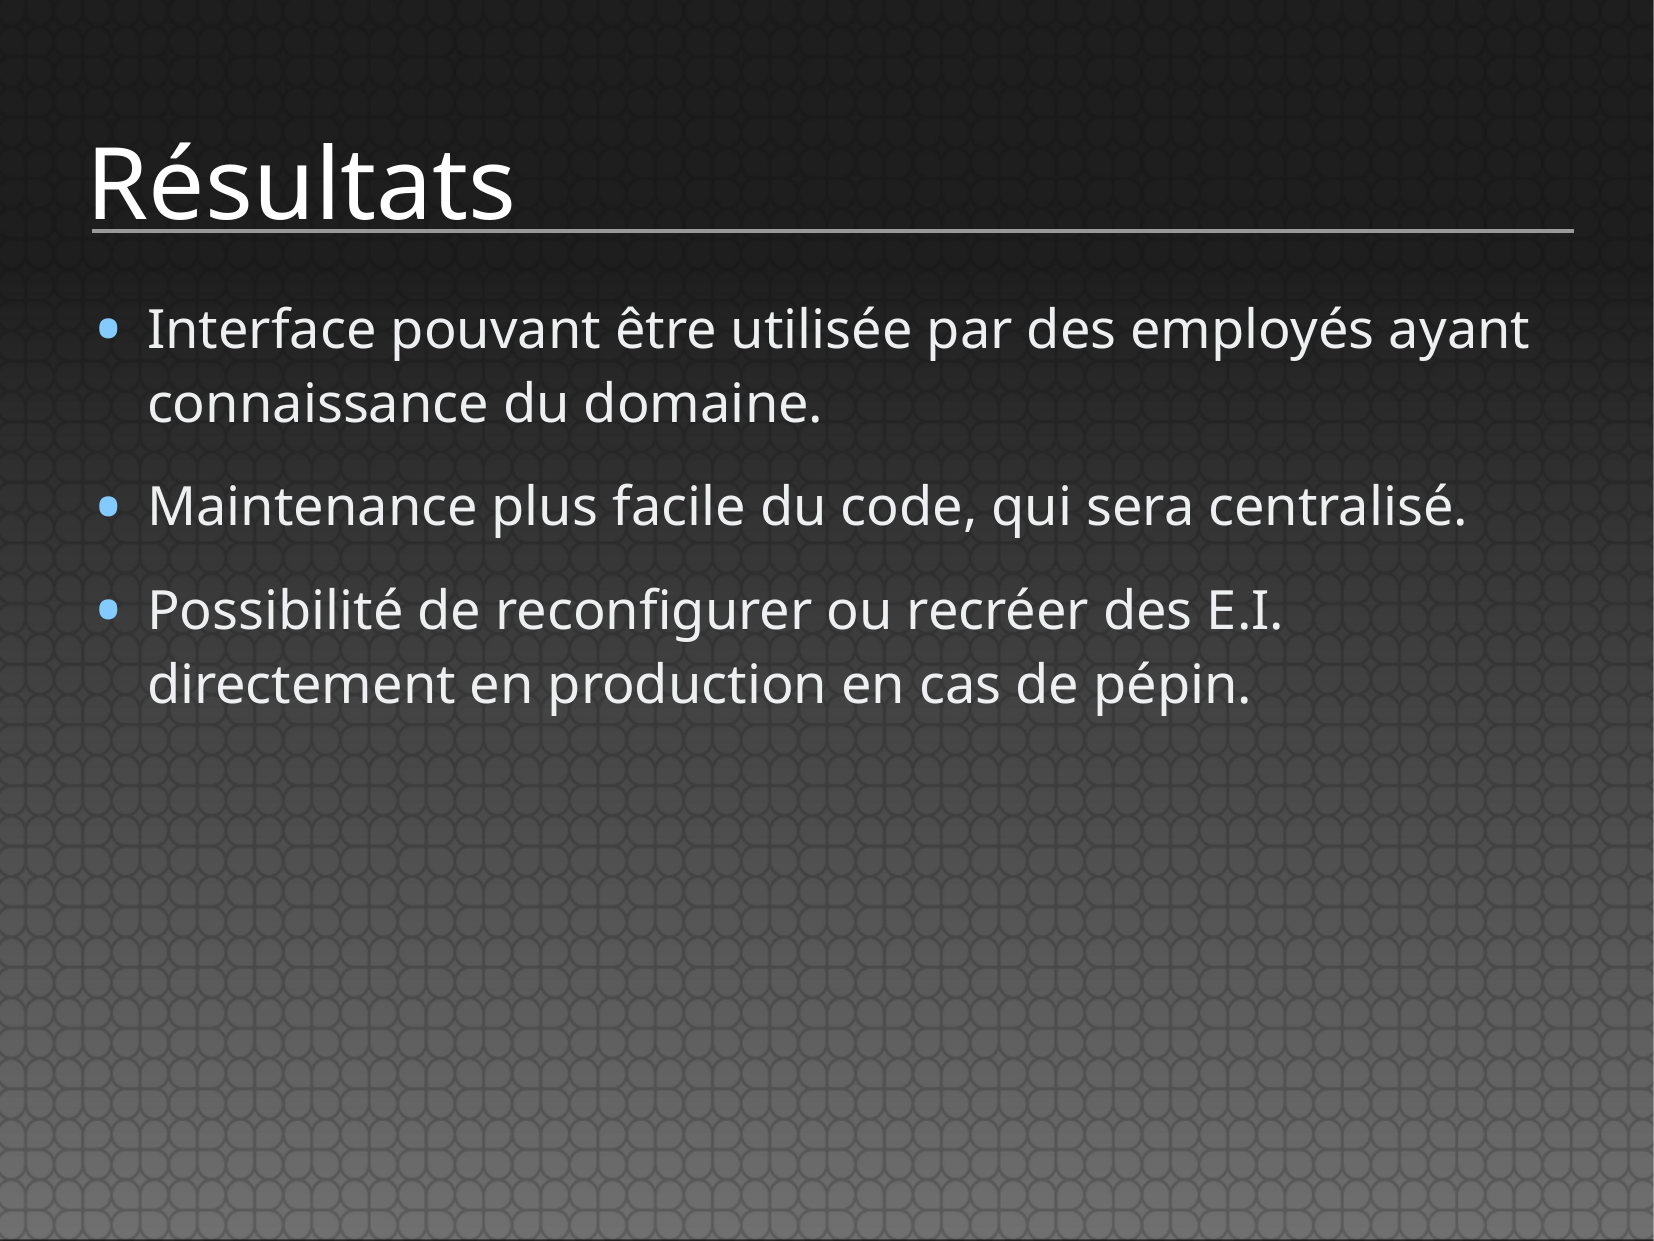

# Résultats
Interface pouvant être utilisée par des employés ayant connaissance du domaine.
Maintenance plus facile du code, qui sera centralisé.
Possibilité de reconfigurer ou recréer des E.I. directement en production en cas de pépin.